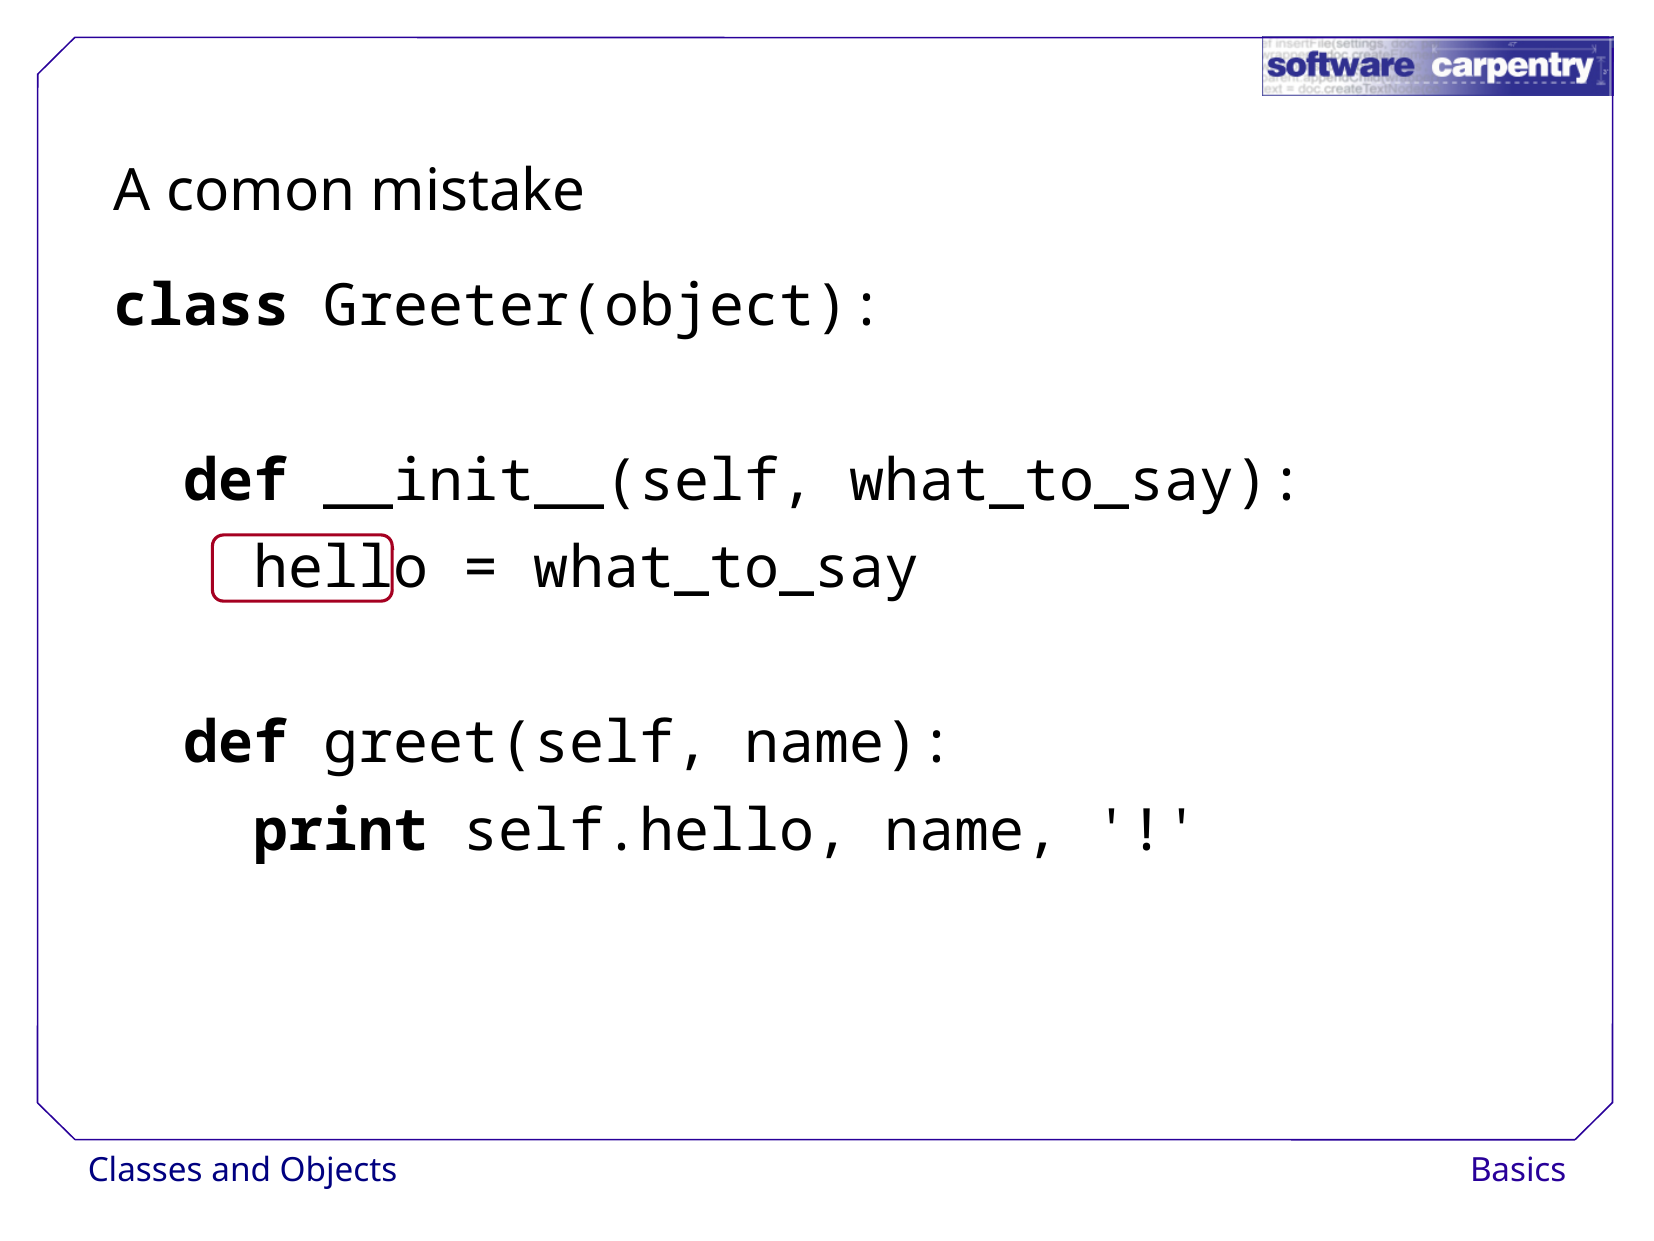

A comon mistake
class Greeter(object):
 def __init__(self, what_to_say):
 hello = what_to_say
 def greet(self, name):
 print self.hello, name, '!'